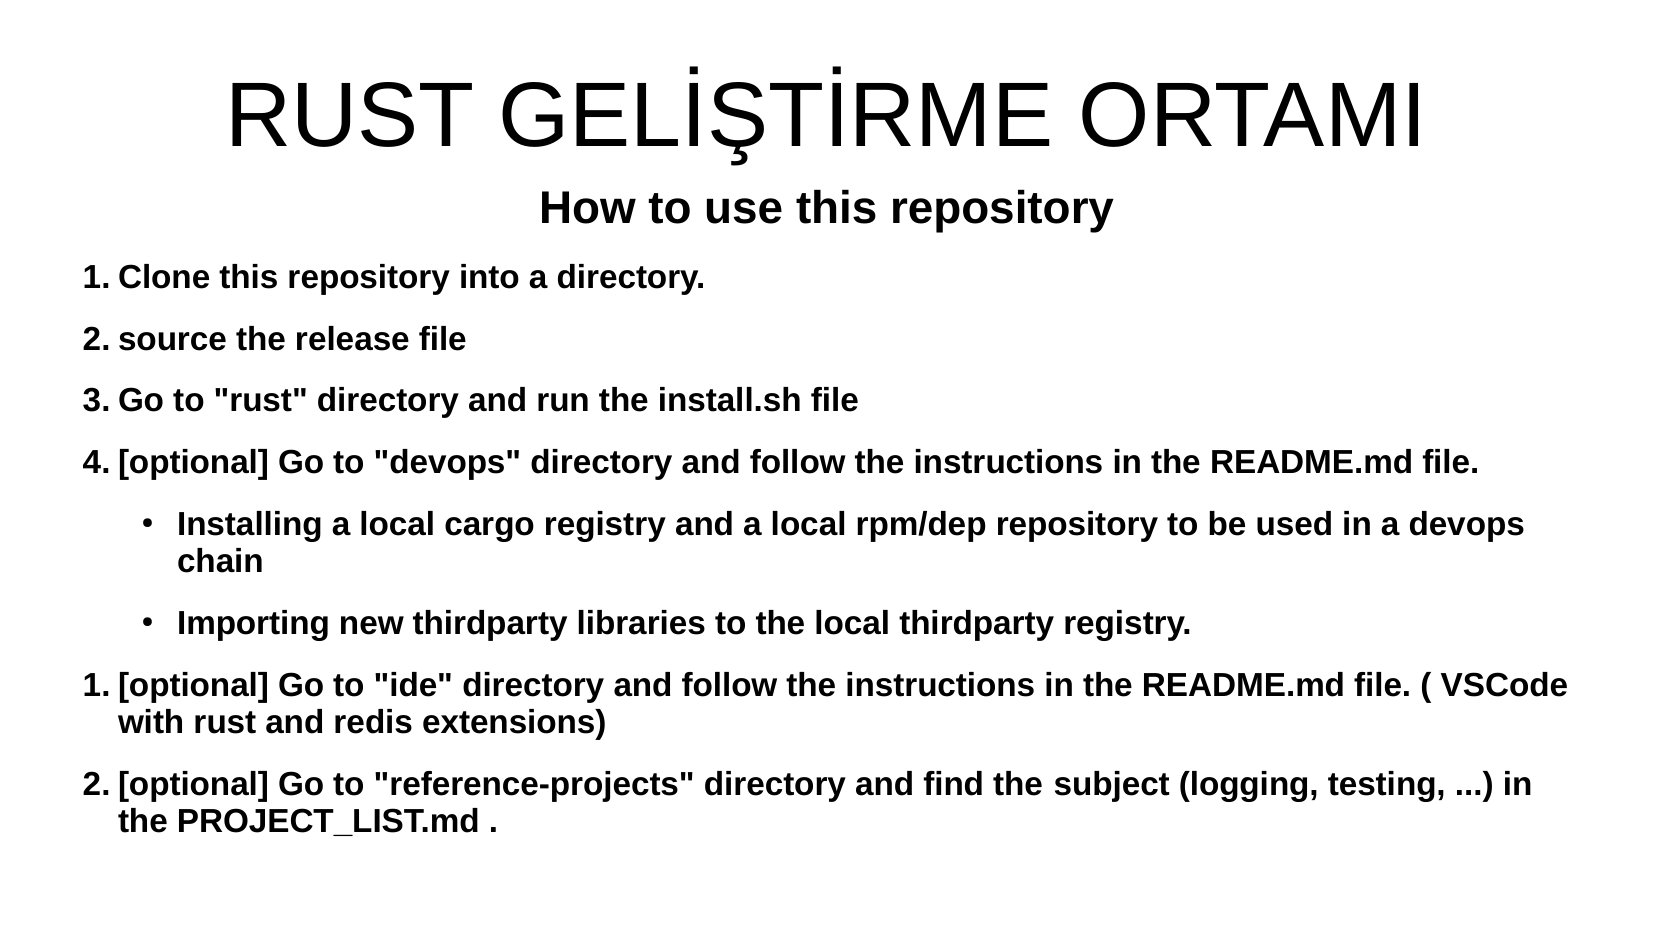

# RUST GELİŞTİRME ORTAMI
How to use this repository
Clone this repository into a directory.
source the release file
Go to "rust" directory and run the install.sh file
[optional] Go to "devops" directory and follow the instructions in the README.md file.
Installing a local cargo registry and a local rpm/dep repository to be used in a devops chain
Importing new thirdparty libraries to the local thirdparty registry.
[optional] Go to "ide" directory and follow the instructions in the README.md file. ( VSCode with rust and redis extensions)
[optional] Go to "reference-projects" directory and find the subject (logging, testing, ...) in the PROJECT_LIST.md .